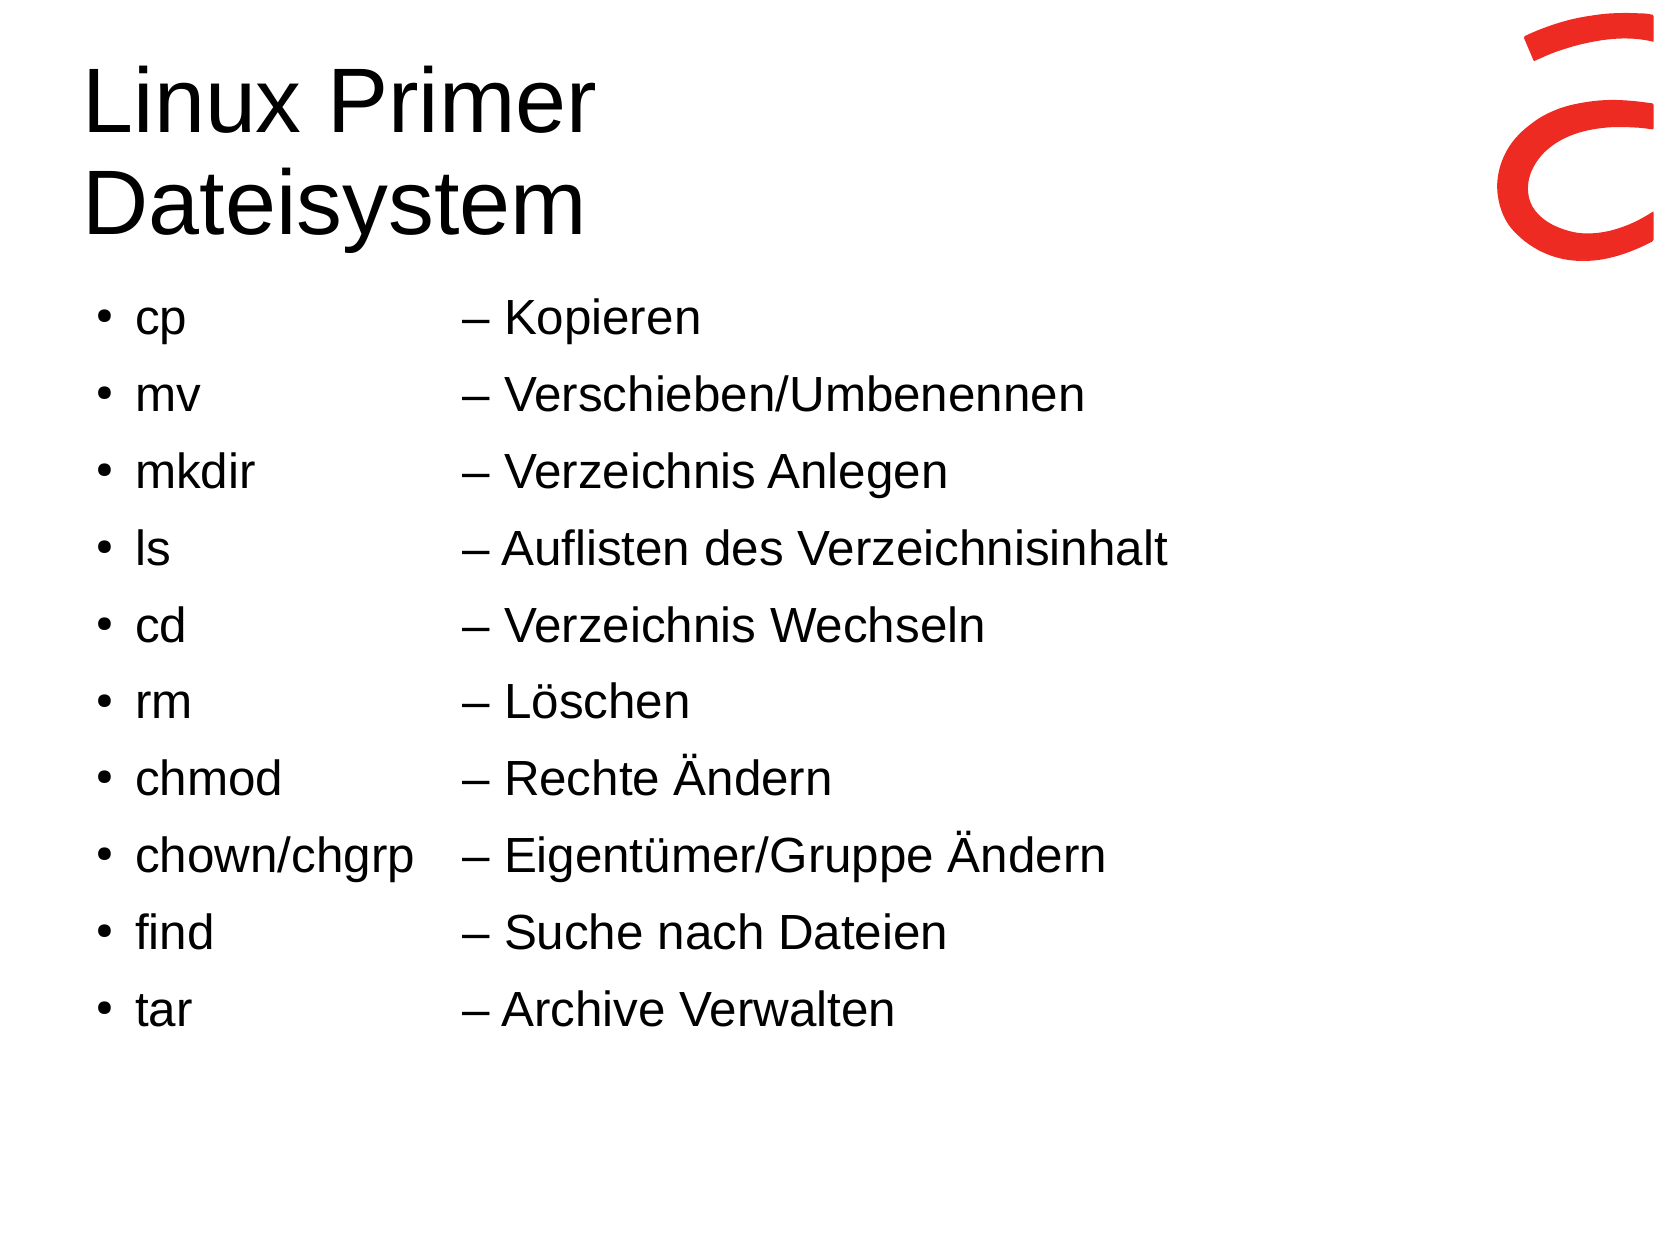

# Linux Primer Dateisystem
cp 					– Kopieren
mv					– Verschieben/Umbenennen
mkdir				– Verzeichnis Anlegen
ls						– Auflisten des Verzeichnisinhalt
cd						– Verzeichnis Wechseln
rm					– Löschen
chmod				– Rechte Ändern
chown/chgrp 	– Eigentümer/Gruppe Ändern
find					– Suche nach Dateien
tar					– Archive Verwalten